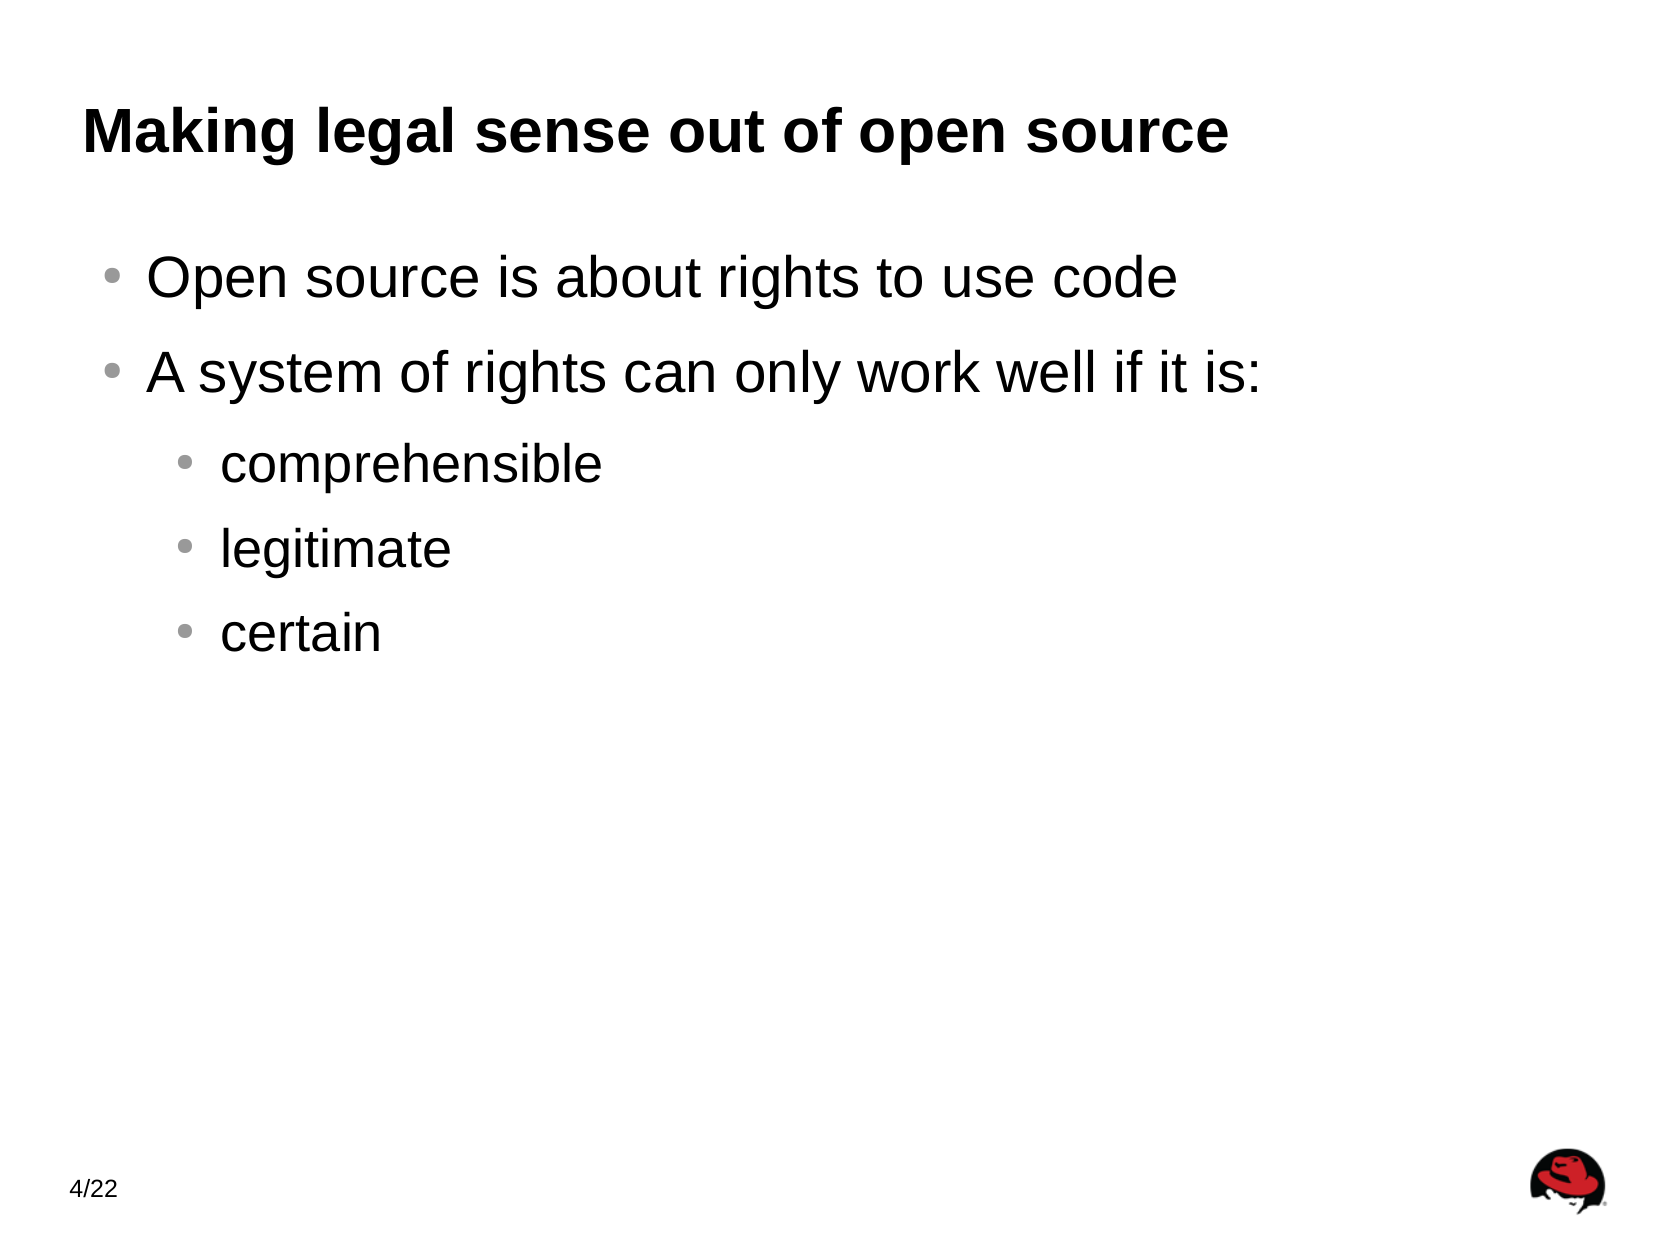

# Making legal sense out of open source
Open source is about rights to use code
A system of rights can only work well if it is:
comprehensible
legitimate
certain